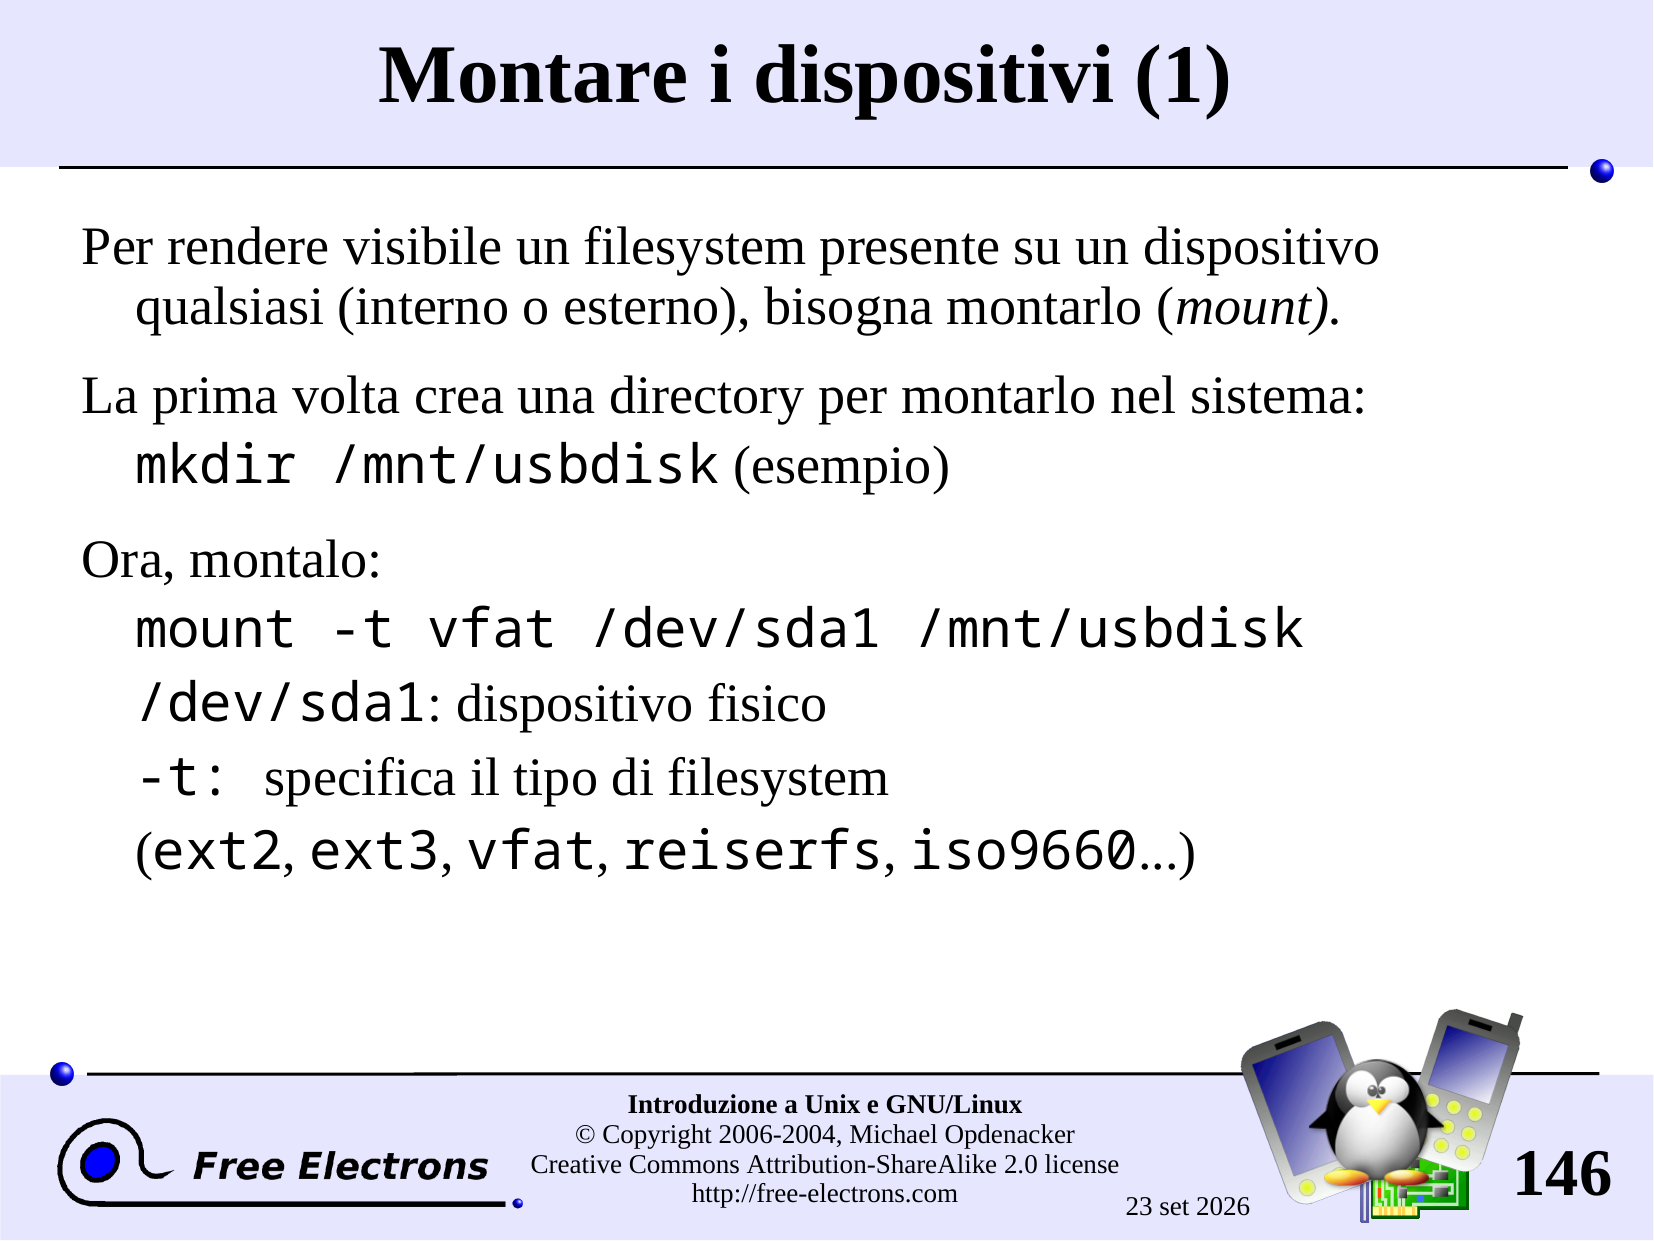

# Montare i dispositivi (1)
Per rendere visibile un filesystem presente su un dispositivo qualsiasi (interno o esterno), bisogna montarlo (mount).
La prima volta crea una directory per montarlo nel sistema:
mkdir /mnt/usbdisk (esempio)
Ora, montalo:
mount -t vfat /dev/sda1 /mnt/usbdisk
/dev/sda1: dispositivo fisico
-t: specifica il tipo di filesystem
(ext2, ext3, vfat, reiserfs, iso9660...)